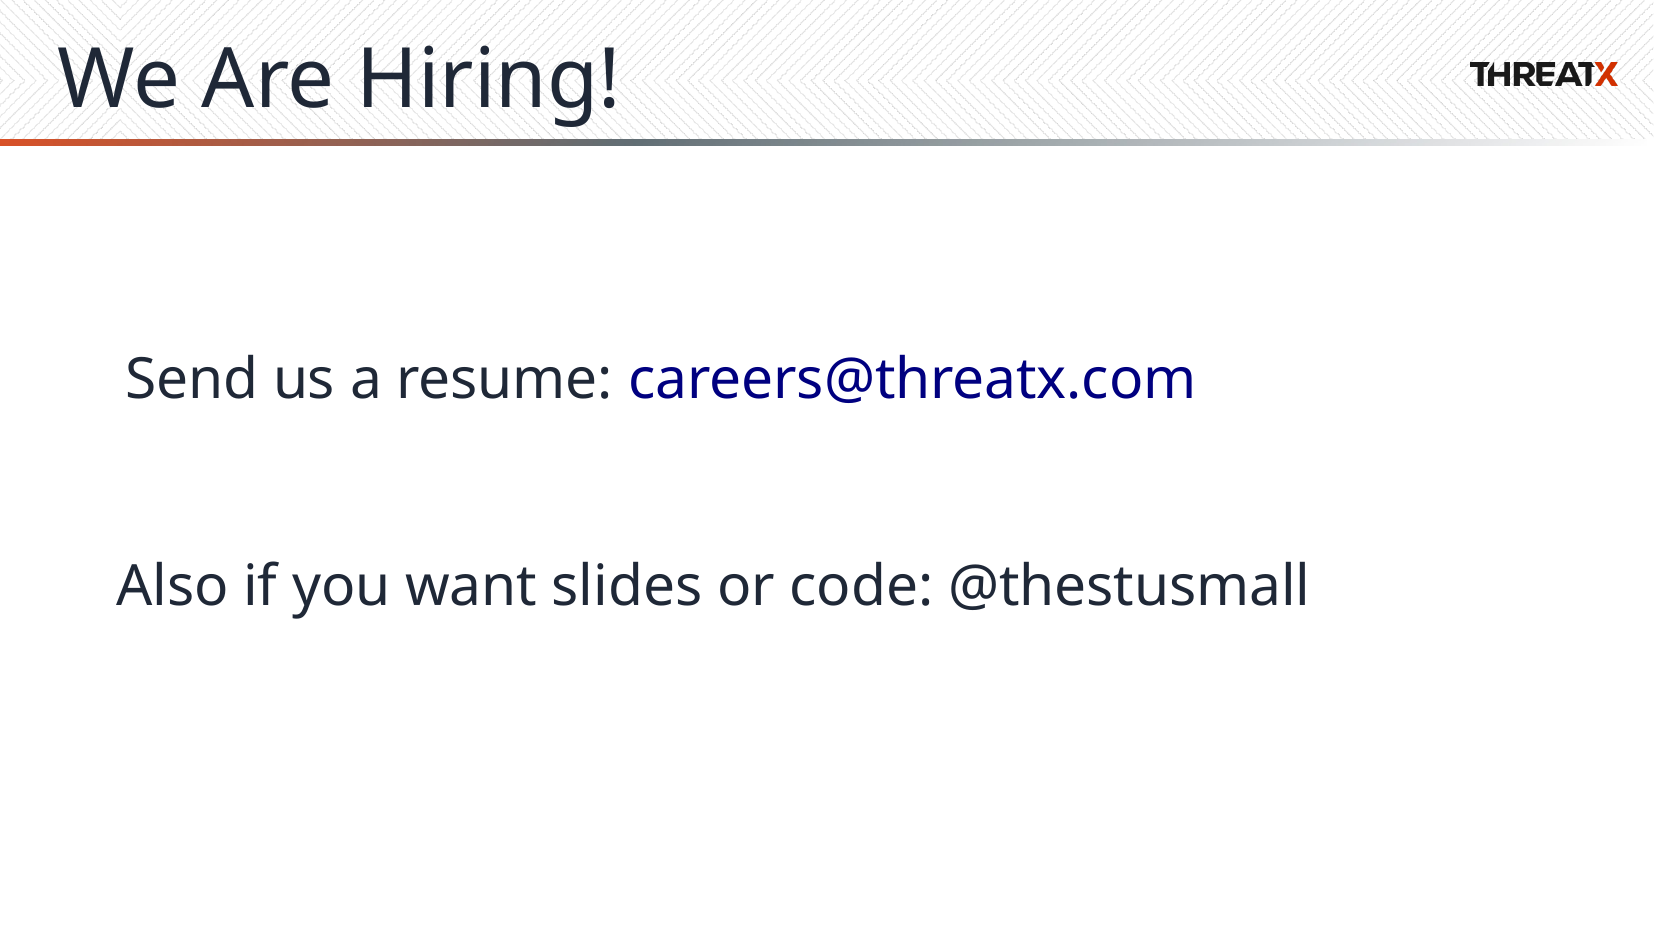

# We Are Hiring!
 Send us a resume: careers@threatx.com
Also if you want slides or code: @thestusmall